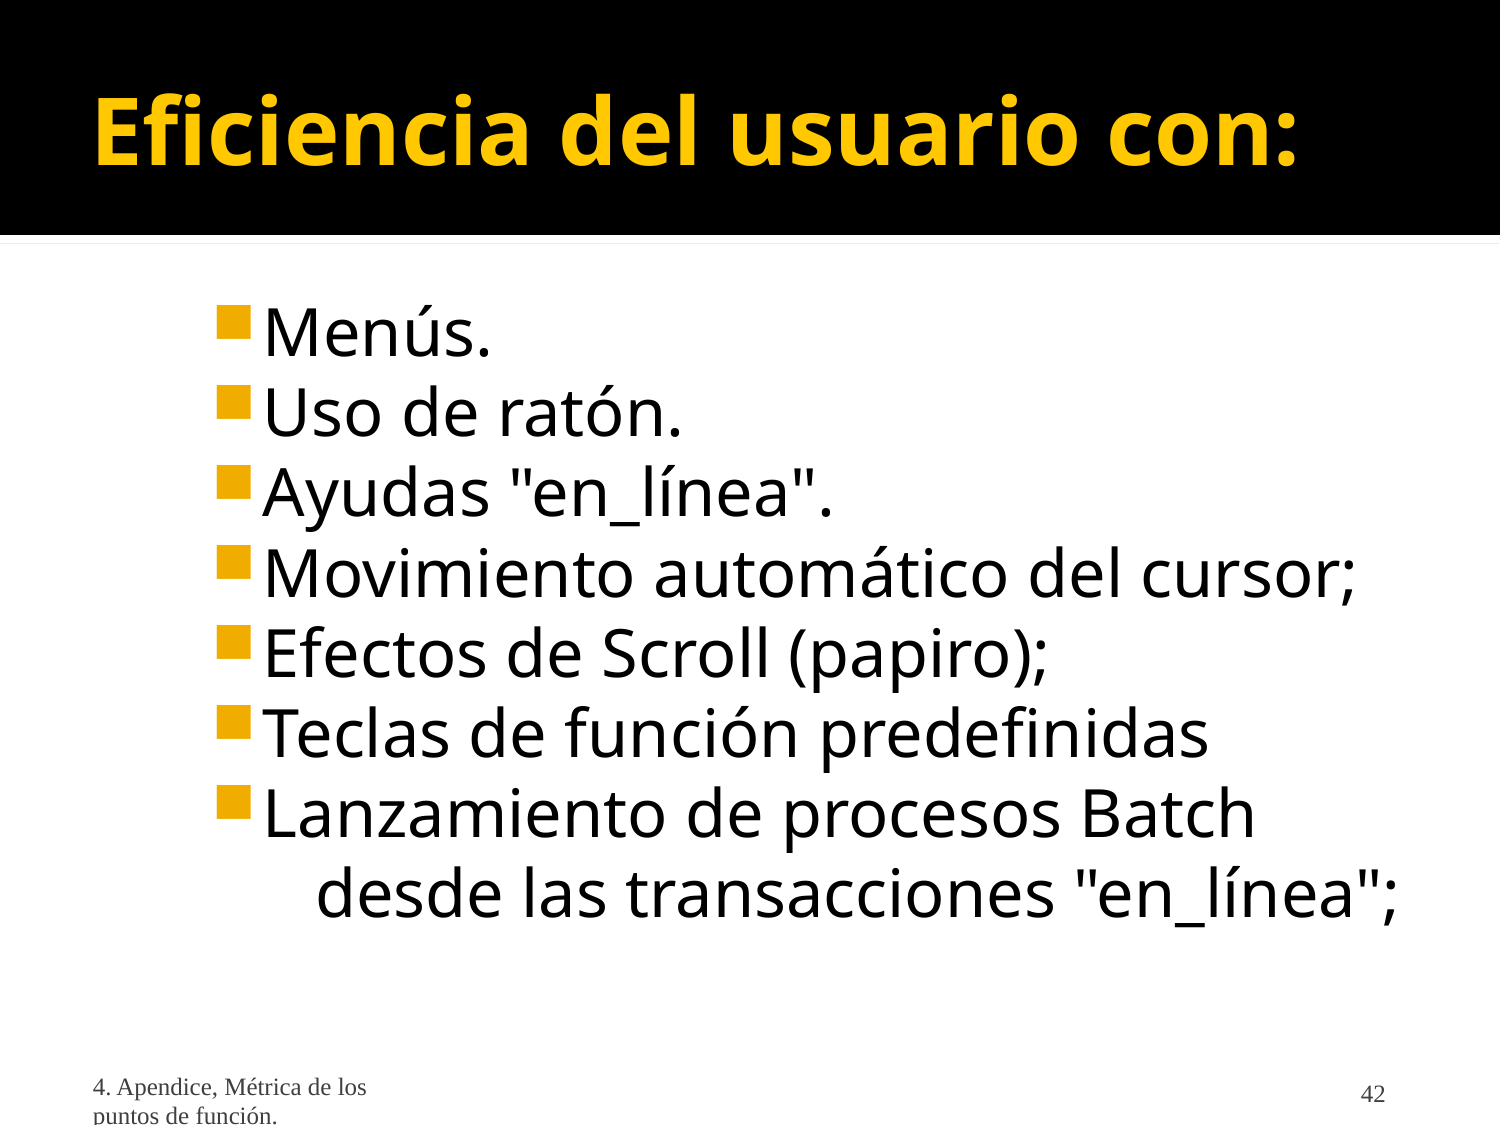

# Eficiencia del usuario con:
Menús.
Uso de ratón.
Ayudas "en_línea".
Movimiento automático del cursor;
Efectos de Scroll (papiro);
Teclas de función predefinidas
Lanzamiento de procesos Batch desde las transacciones "en_línea";
4. Apendice, Métrica de los puntos de función.
42